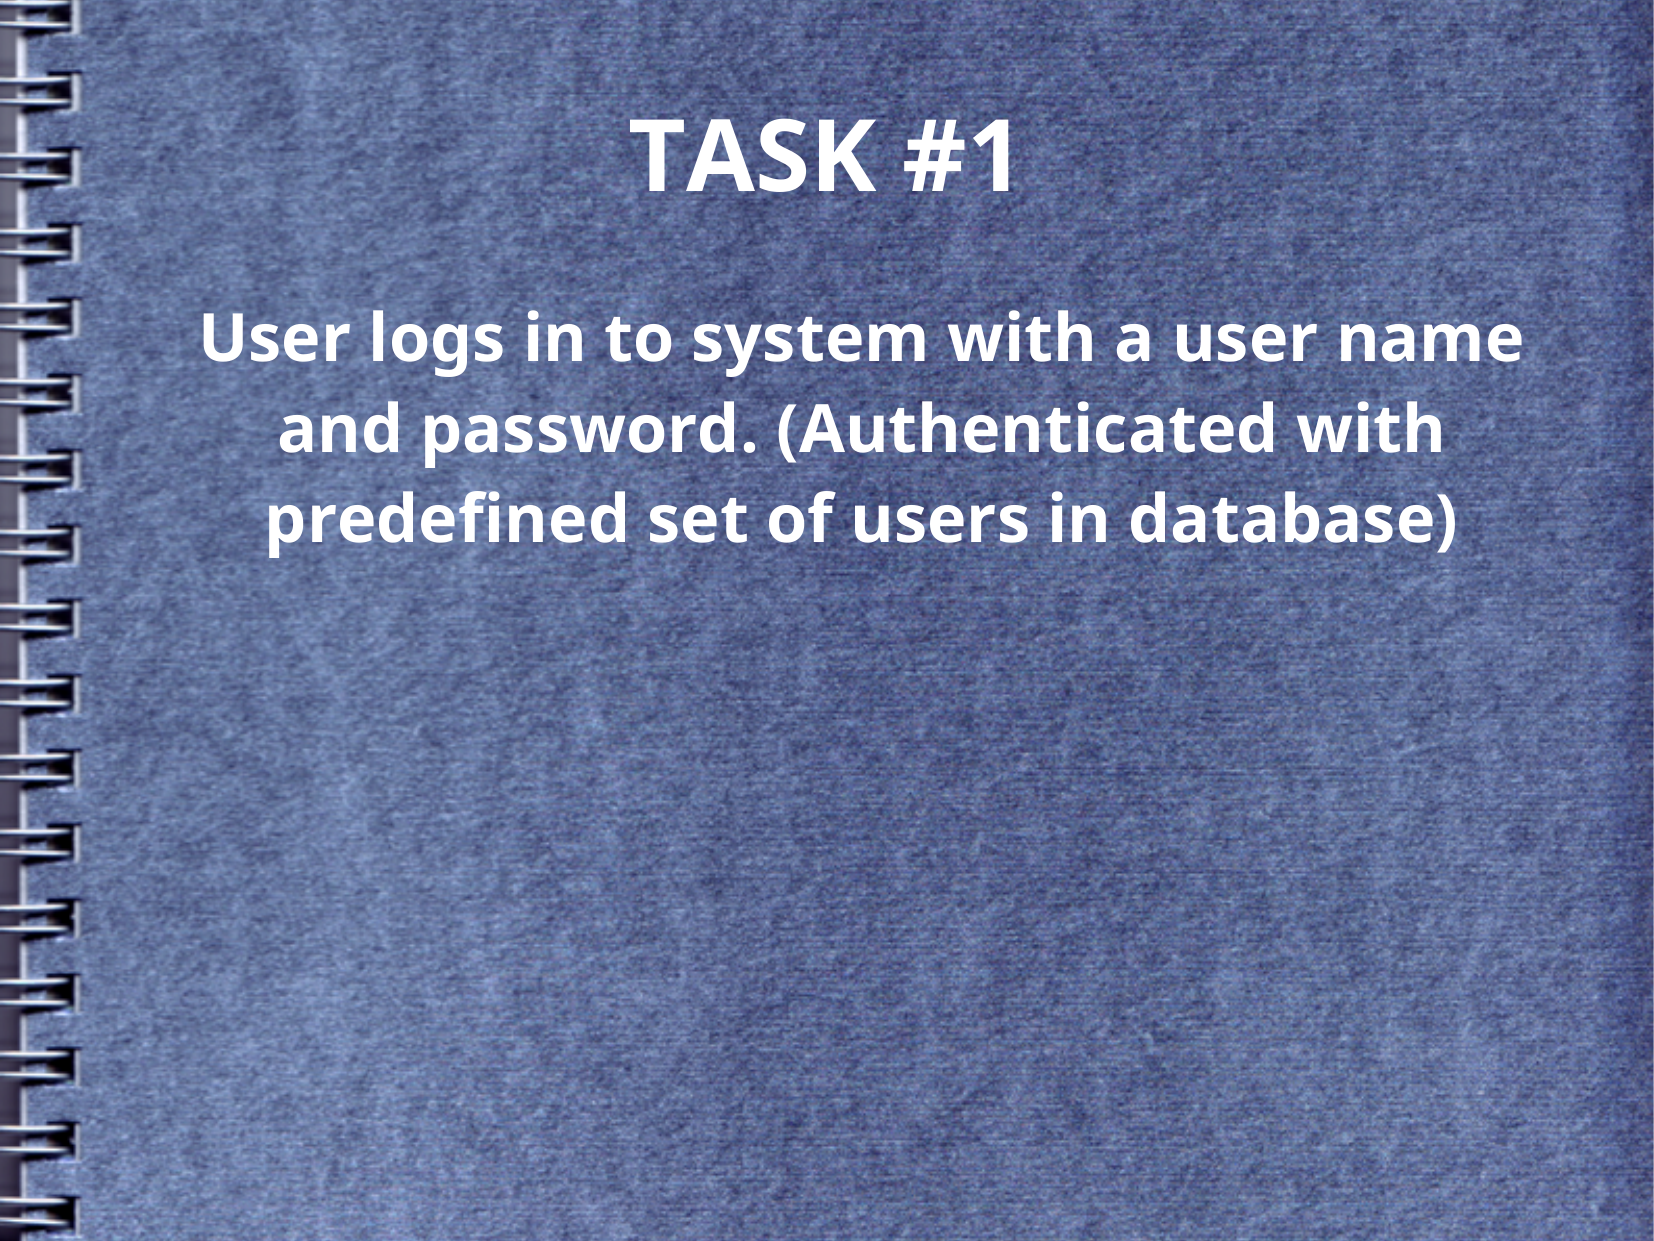

# TASK #1
User logs in to system with a user name and password. (Authenticated with predefined set of users in database)